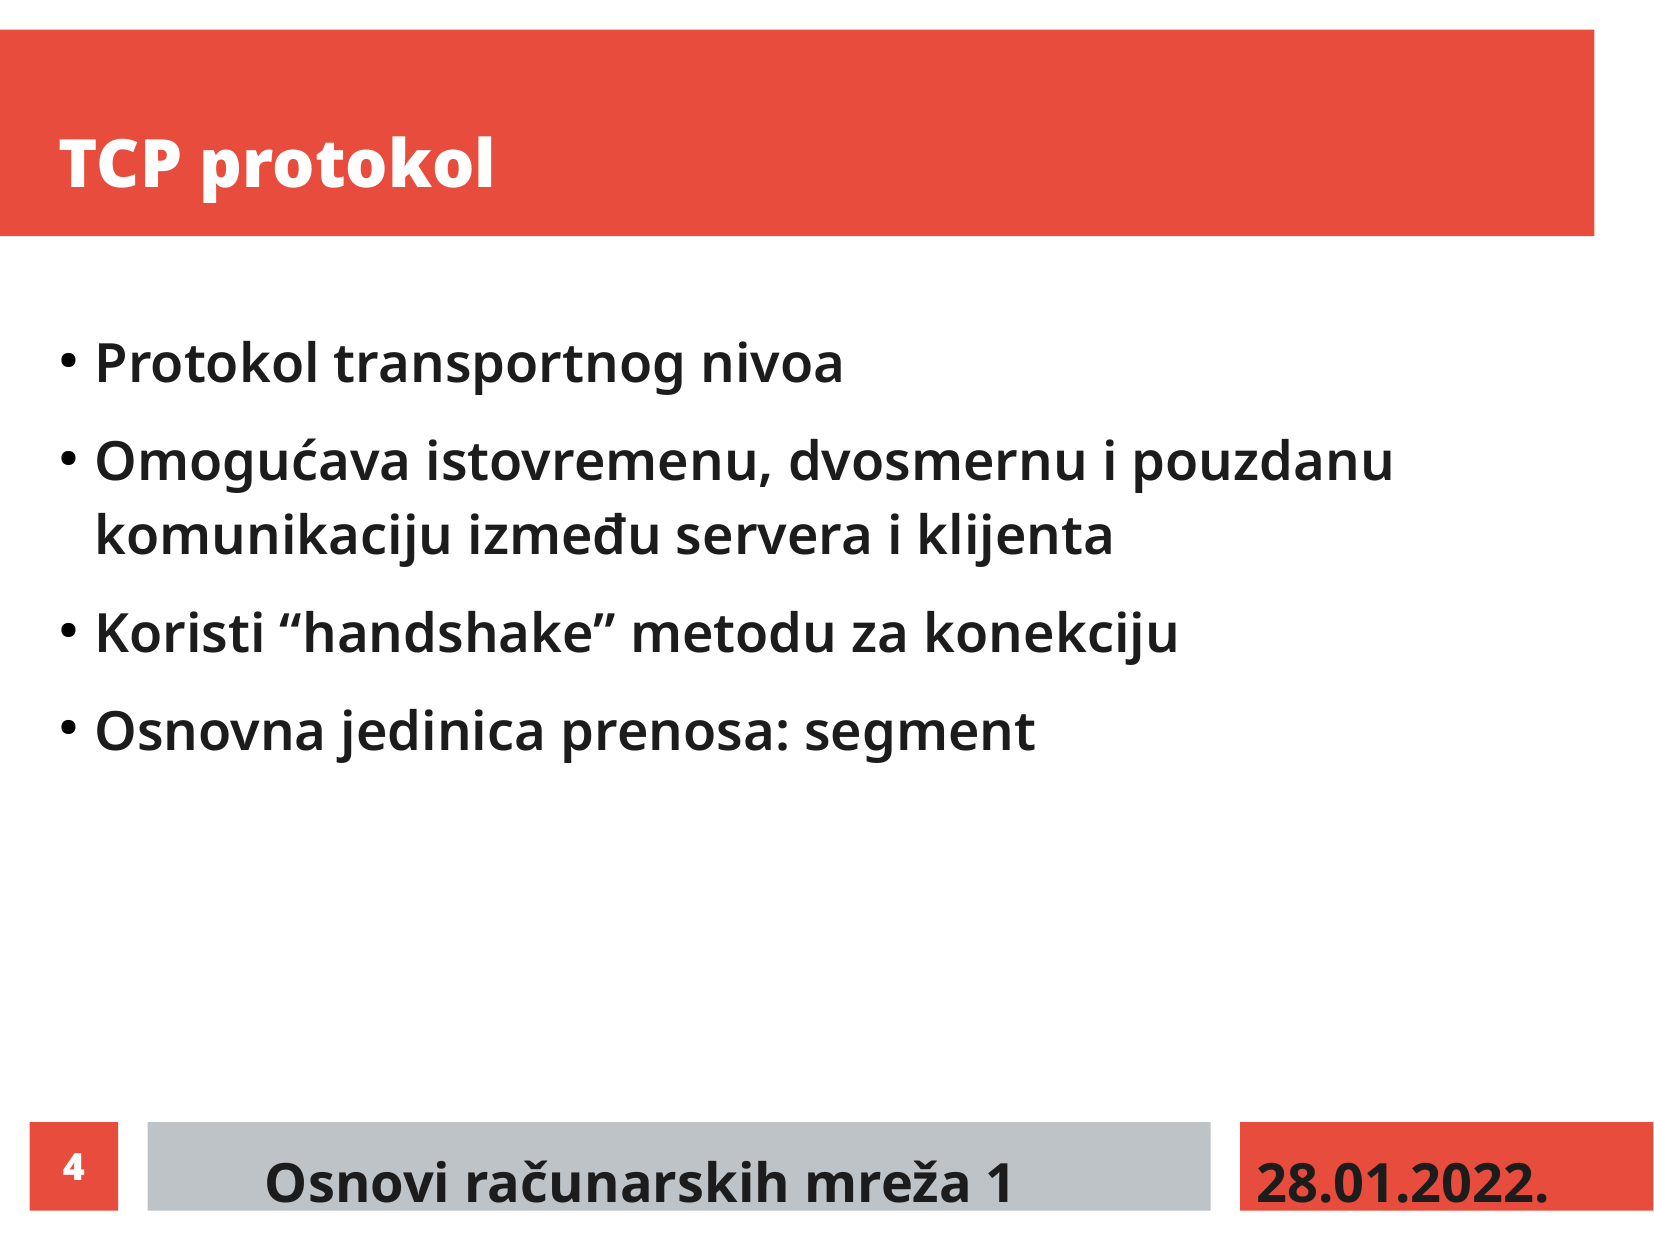

# TCP protokol
Protokol transportnog nivoa
Omogućava istovremenu, dvosmernu i pouzdanu komunikaciju između servera i klijenta
Koristi “handshake” metodu za konekciju
Osnovna jedinica prenosa: segment
4
Osnovi računarskih mreža 1
28.01.2022.